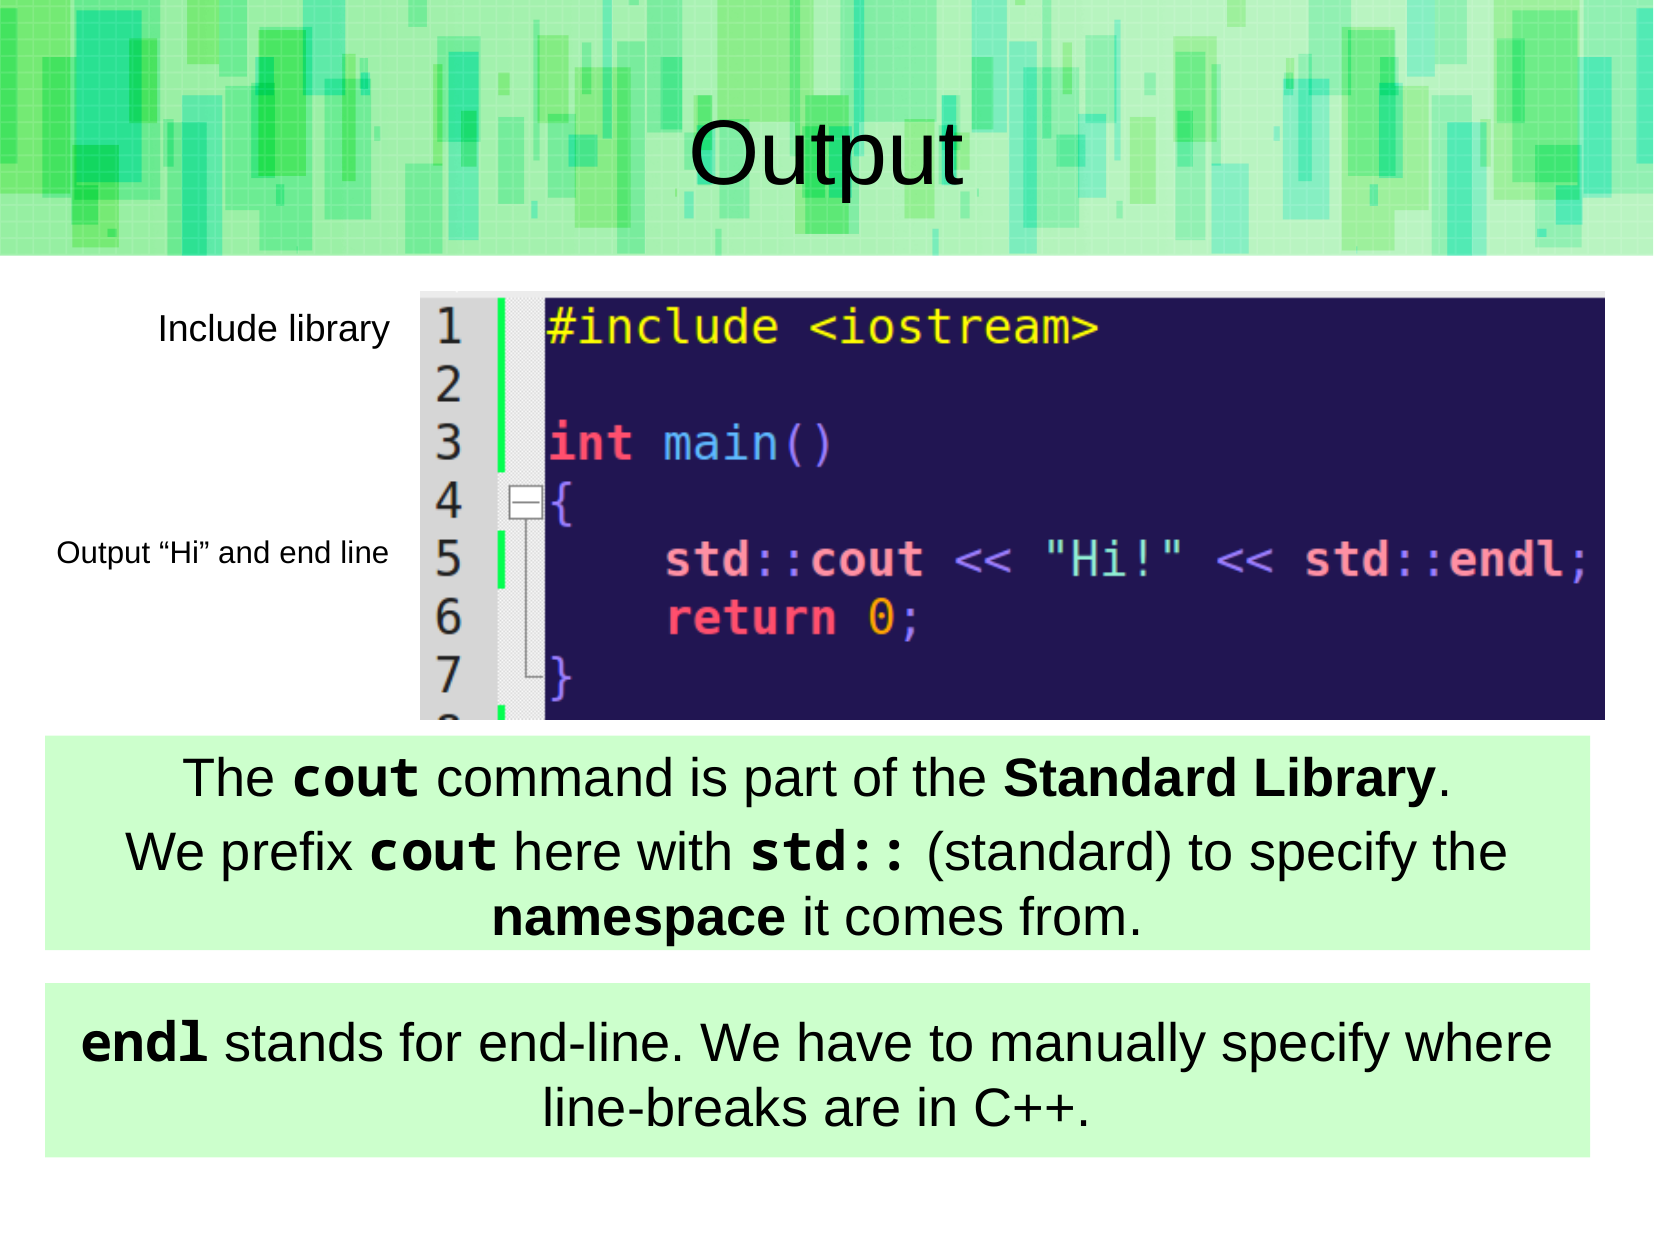

# Output
Include library
Output “Hi” and end line
The cout command is part of the Standard Library.
We prefix cout here with std:: (standard) to specify the namespace it comes from.
endl stands for end-line. We have to manually specify where line-breaks are in C++.